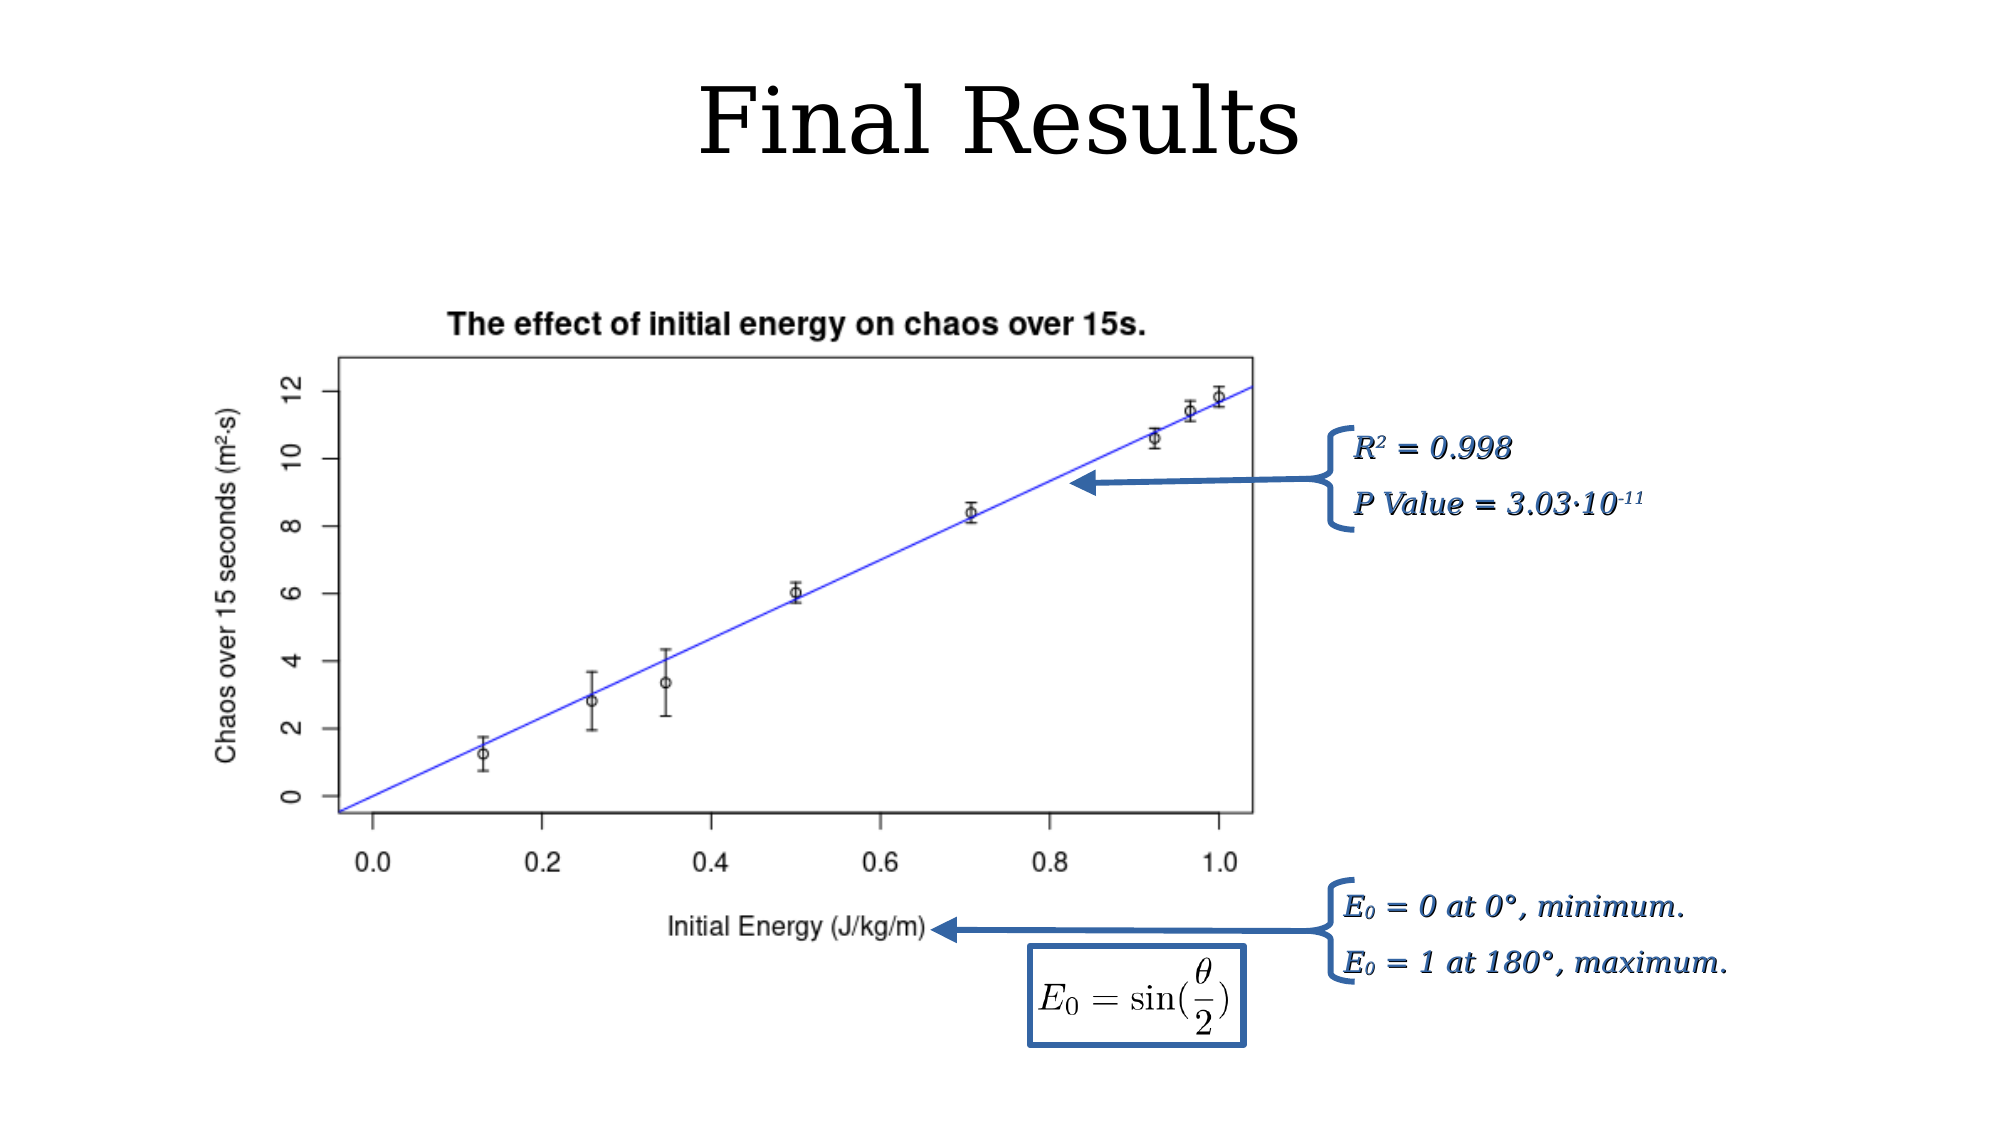

# Final Results
R2 = 0.998
P Value = 3.03·10-11
E0 = 0 at 0°, minimum.
E0 = 1 at 180°, maximum.